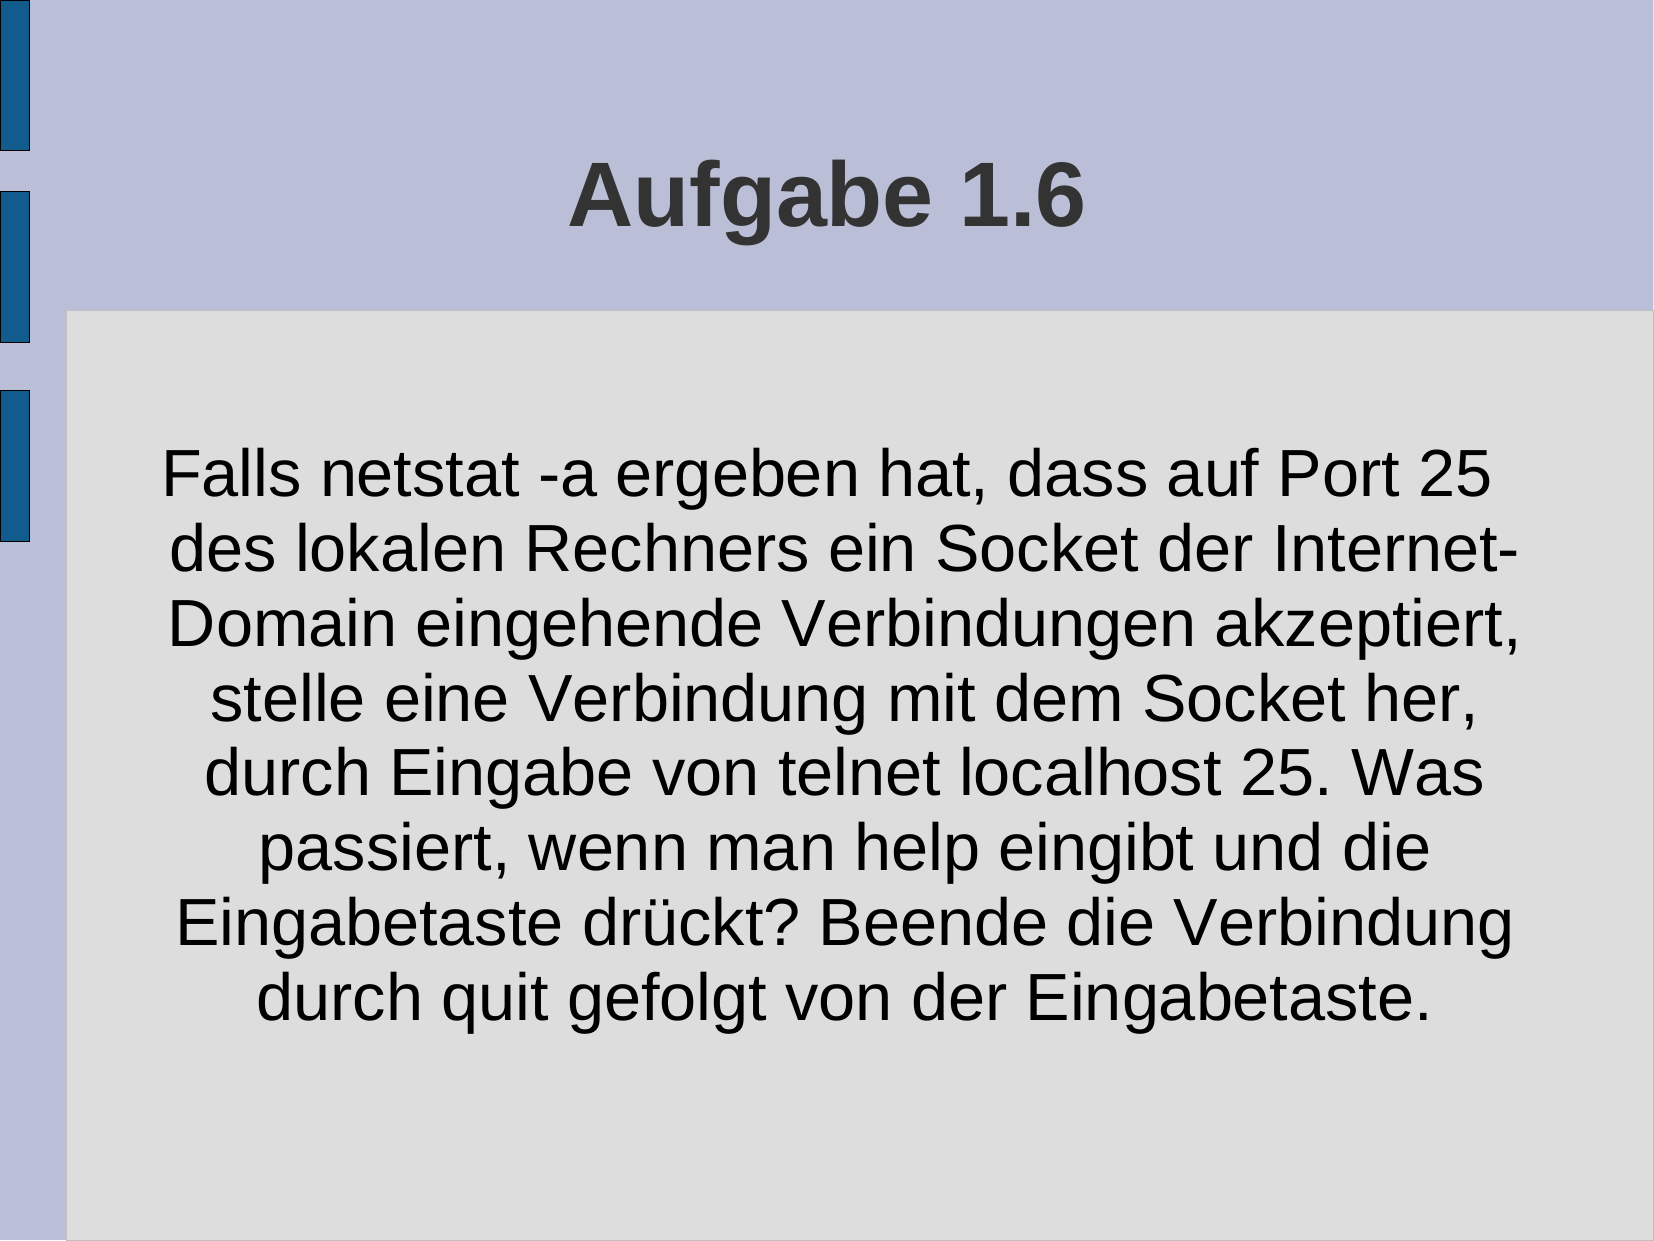

# Aufgabe 1.6
Falls netstat -a ergeben hat, dass auf Port 25 des lokalen Rechners ein Socket der Internet-Domain eingehende Verbindungen akzeptiert, stelle eine Verbindung mit dem Socket her, durch Eingabe von telnet localhost 25. Was passiert, wenn man help eingibt und die Eingabetaste drückt? Beende die Verbindung durch quit gefolgt von der Eingabetaste.